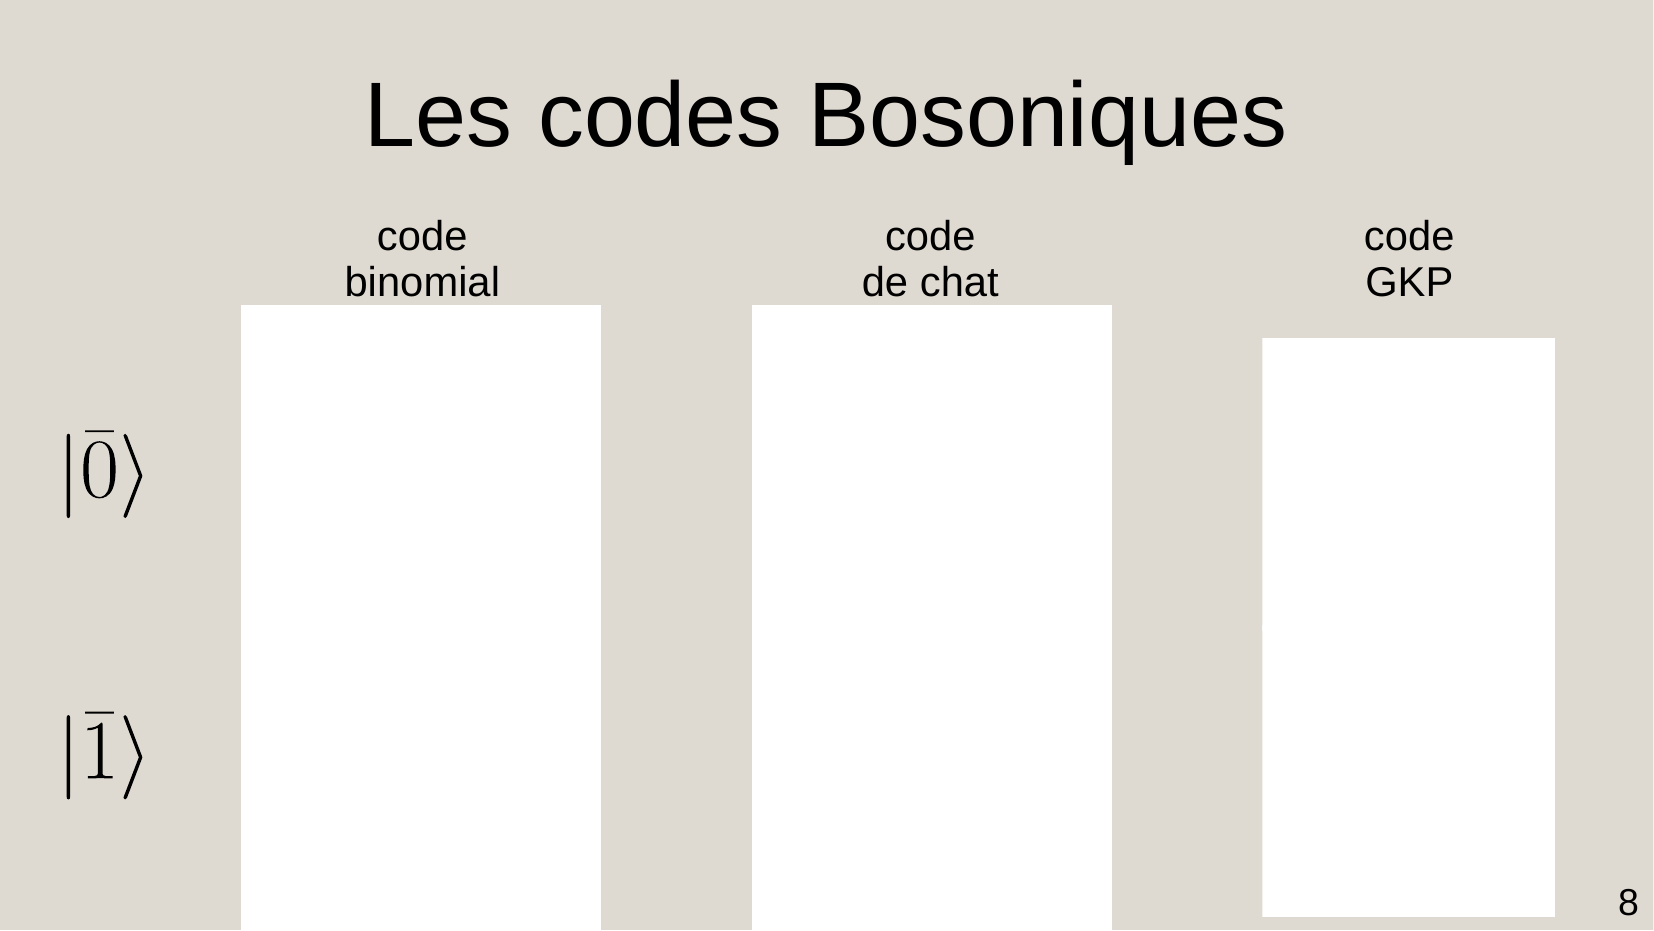

# Les codes Bosoniques
code
binomial
code
de chat
code
GKP